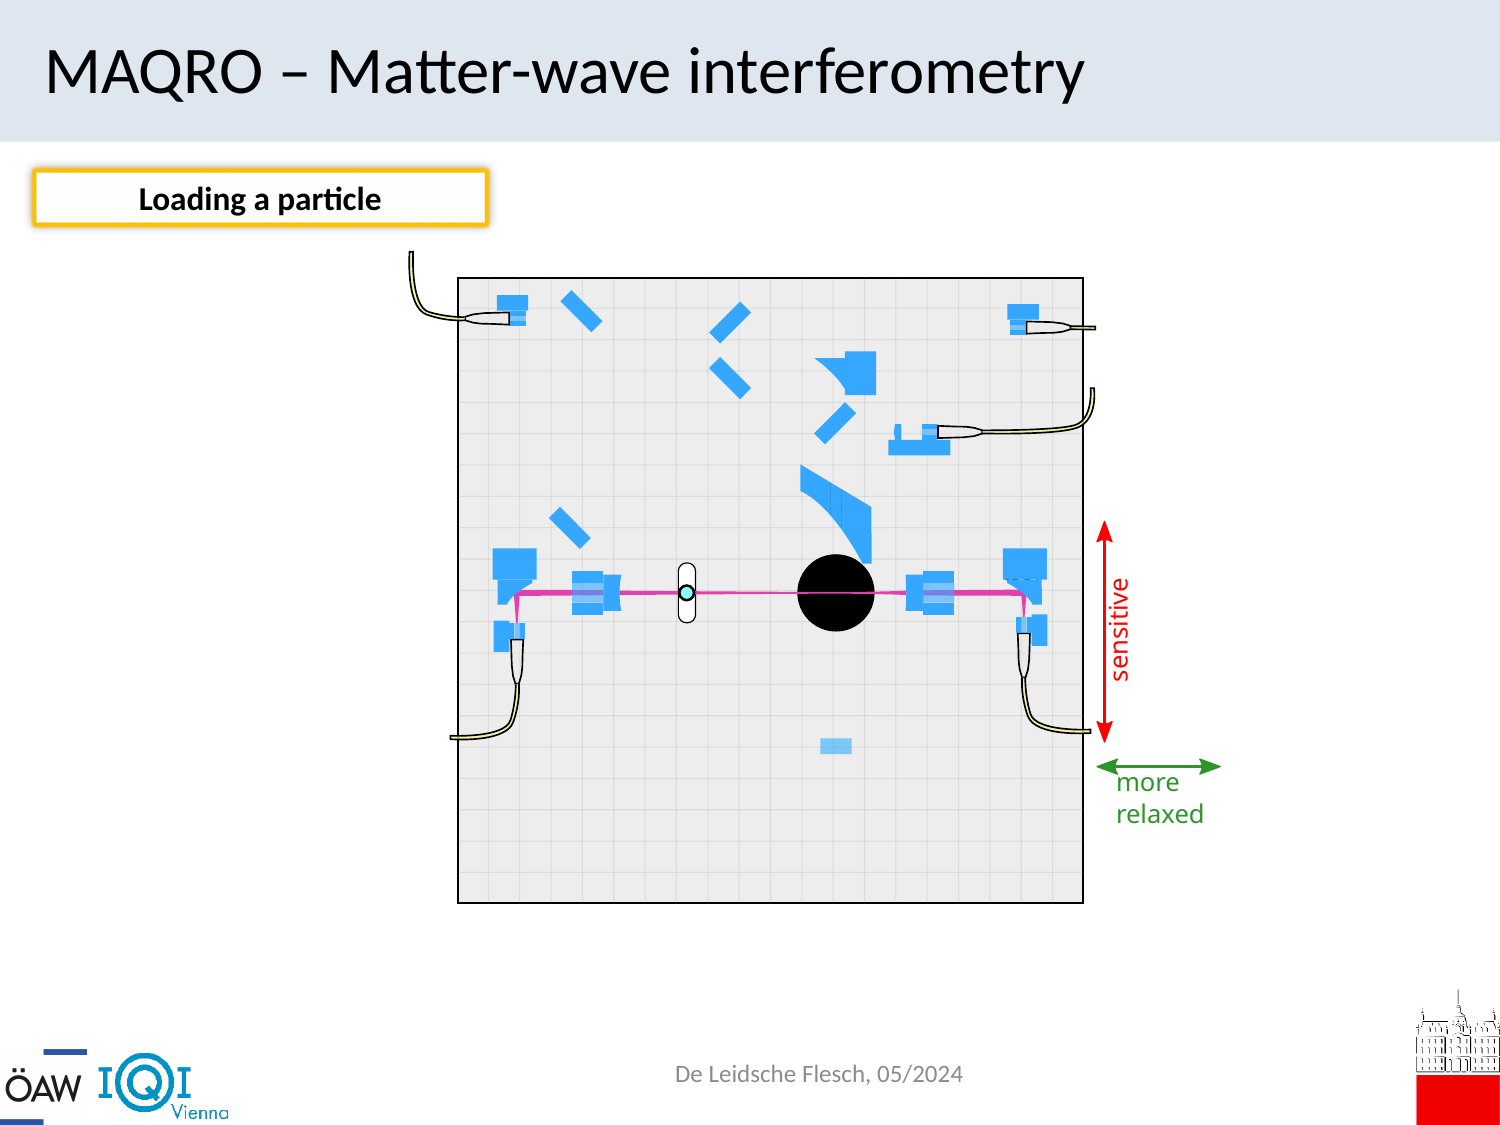

# MAQRO – Matter-wave interferometry
Loading a particle
De Leidsche Flesch, 05/2024